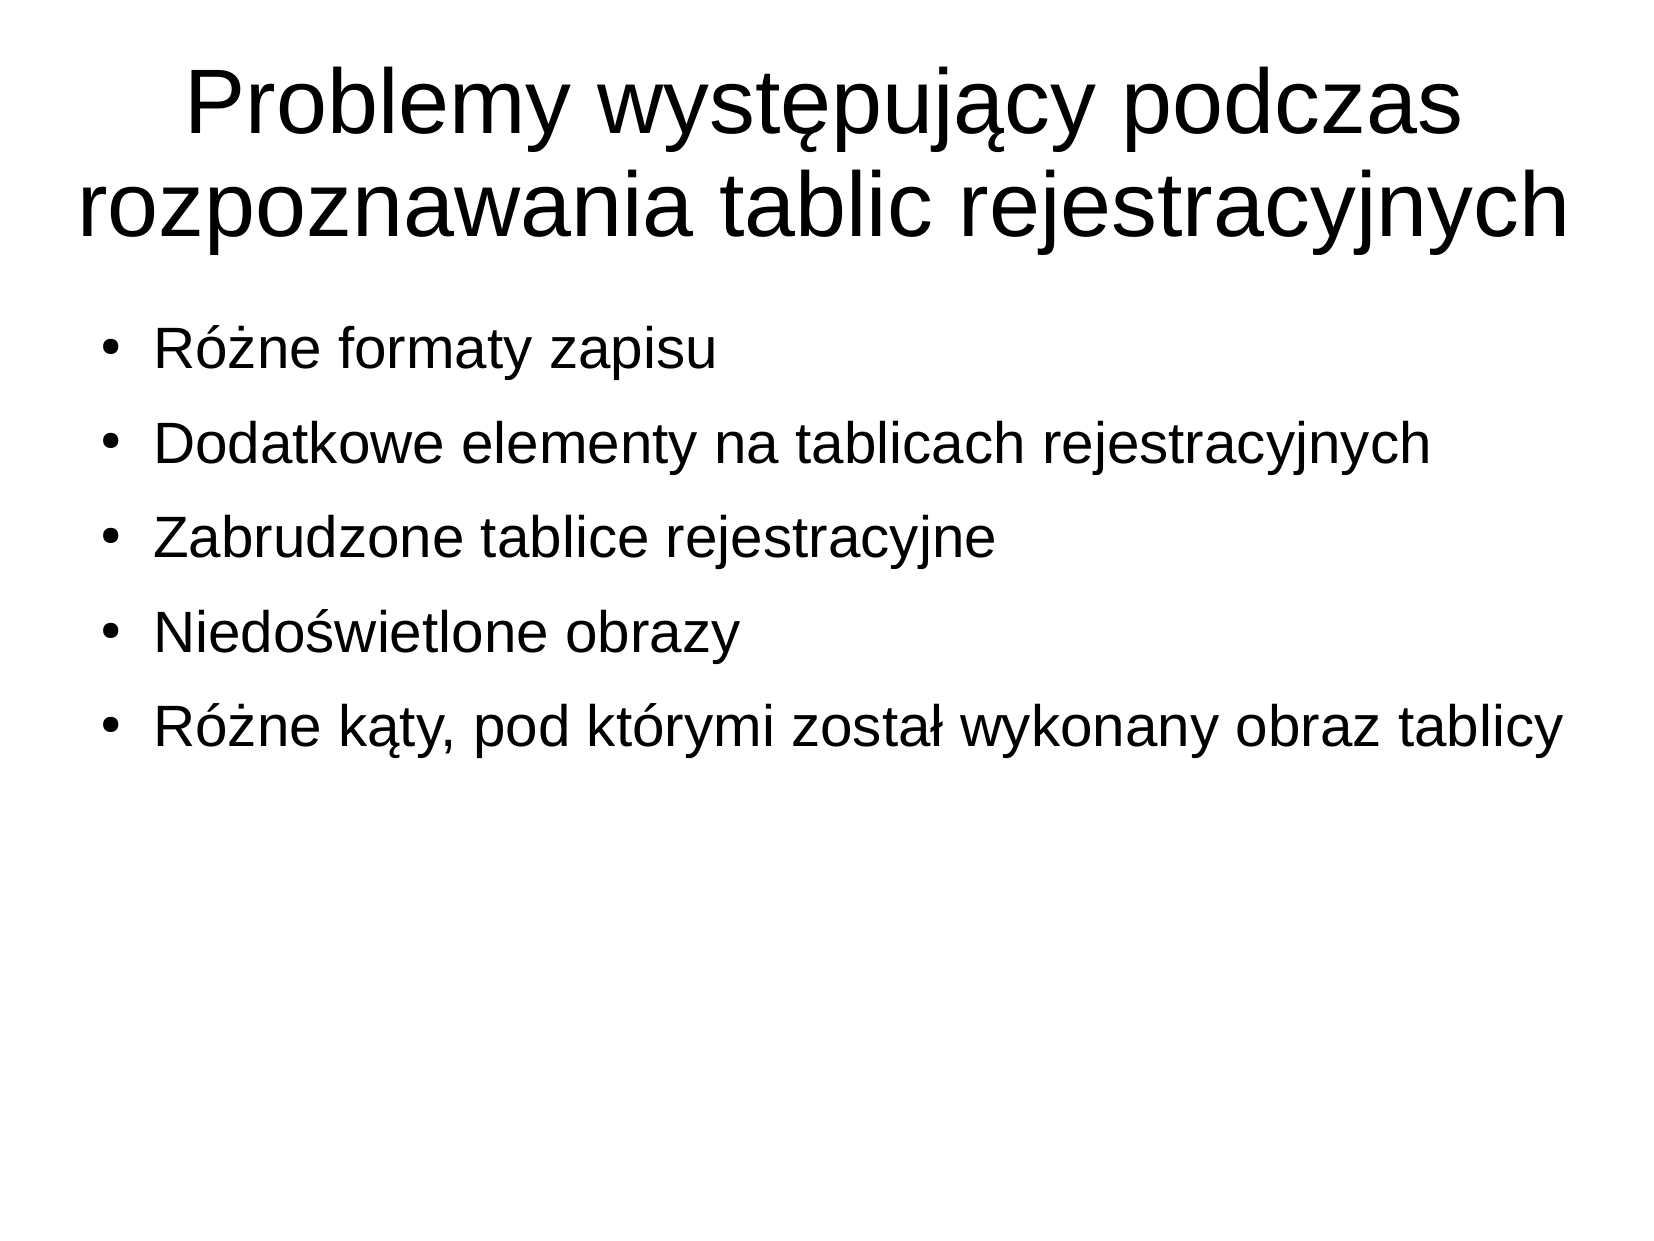

# Problemy występujący podczas rozpoznawania tablic rejestracyjnych
Różne formaty zapisu
Dodatkowe elementy na tablicach rejestracyjnych
Zabrudzone tablice rejestracyjne
Niedoświetlone obrazy
Różne kąty, pod którymi został wykonany obraz tablicy